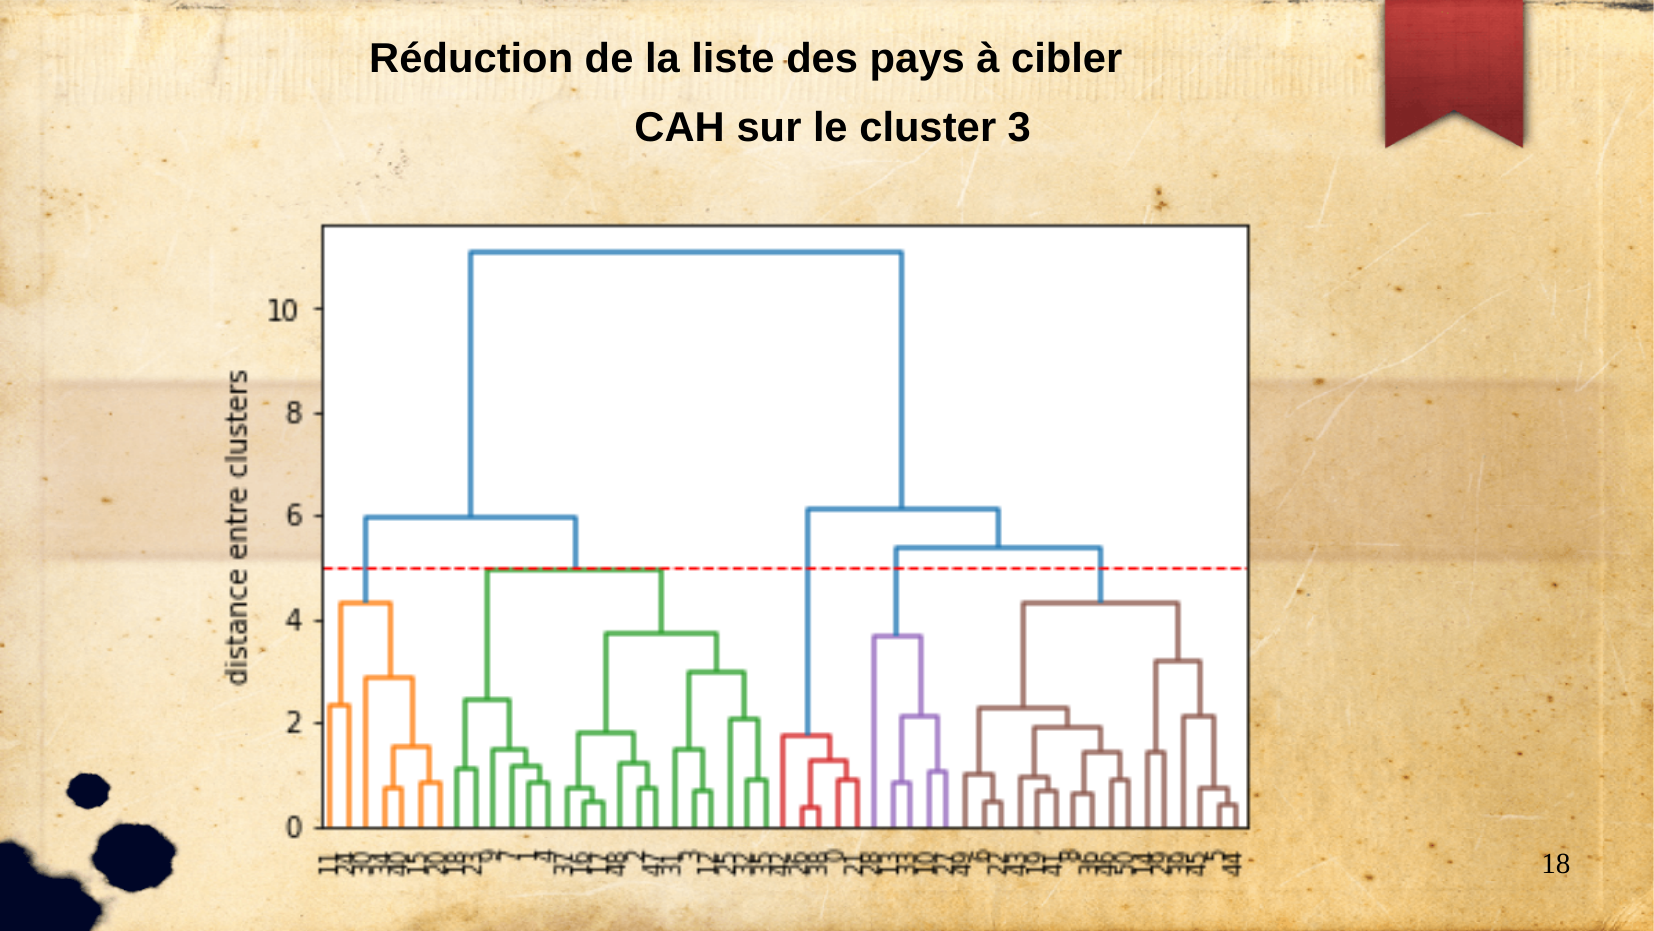

# CAH sur le cluster 3
Réduction de la liste des pays à cibler
18